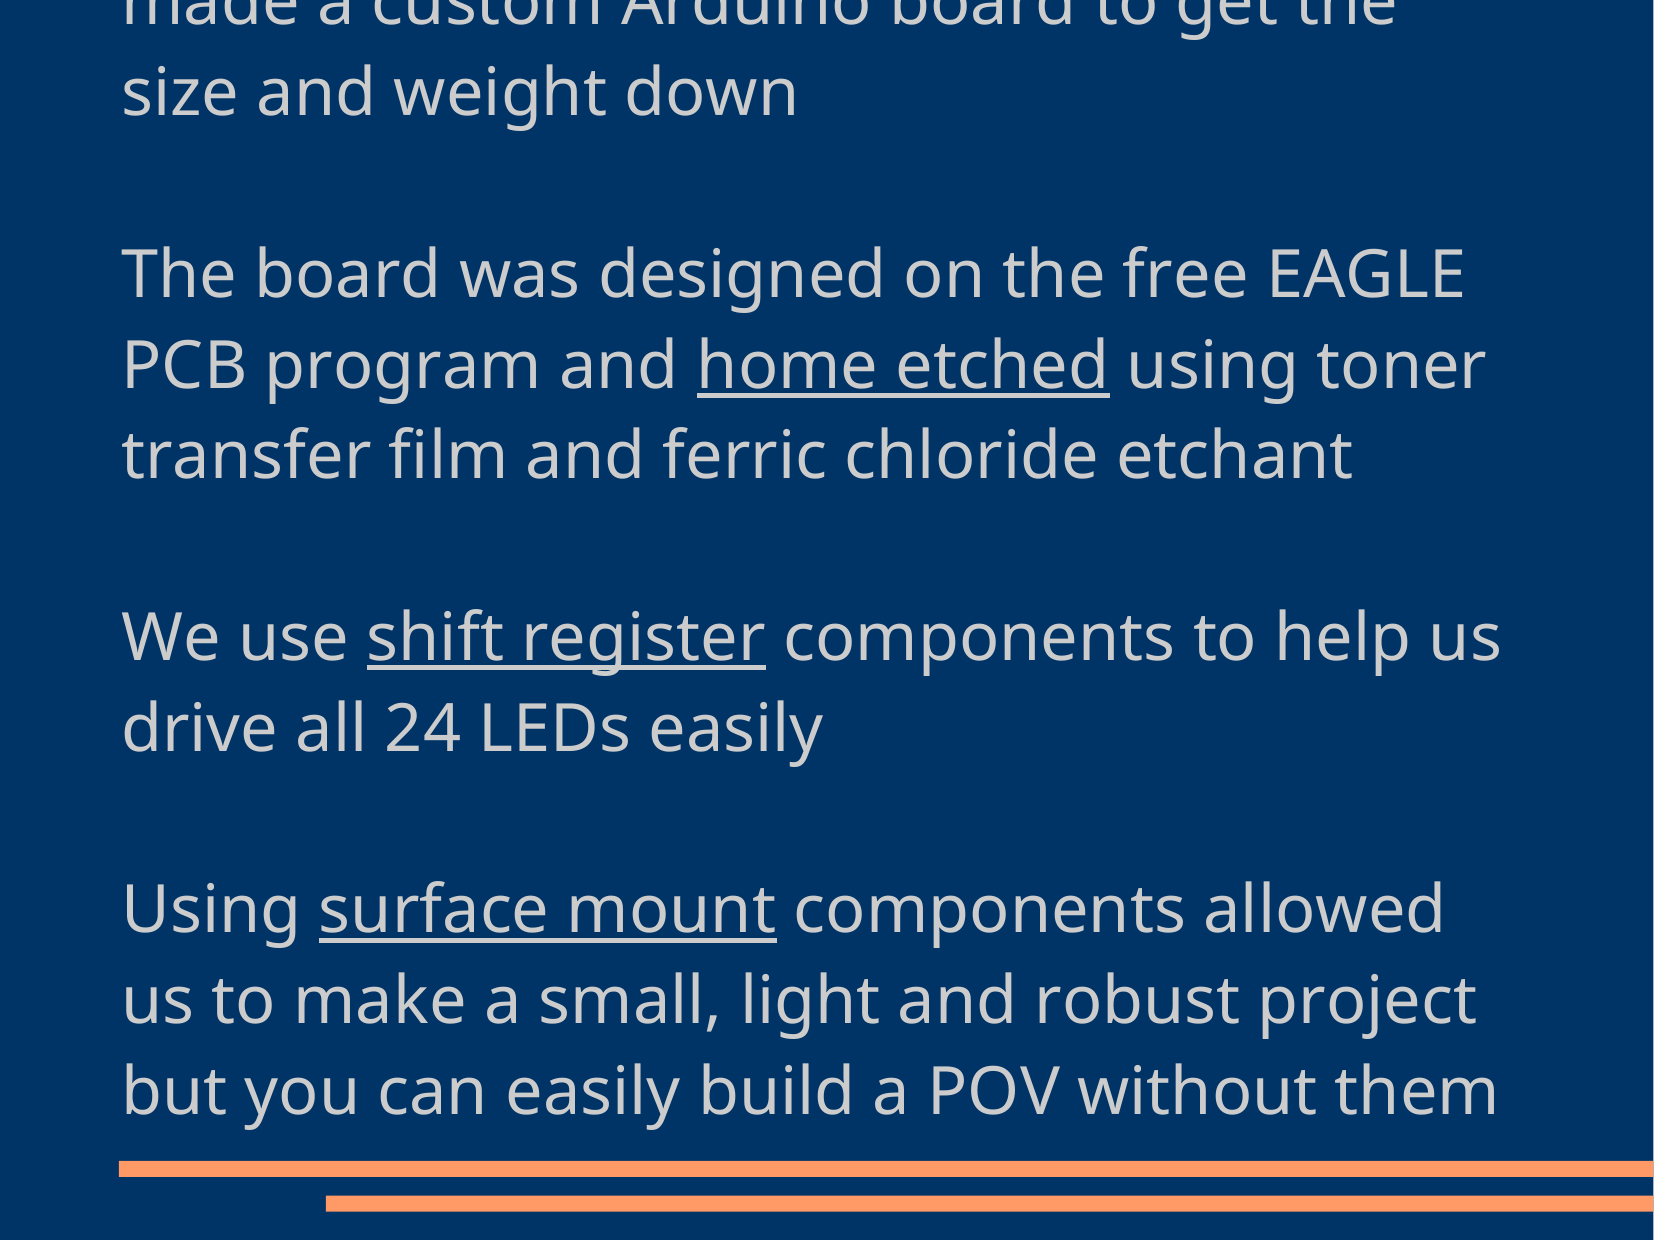

# The globe is an Arduino project, but we made a custom Arduino board to get the size and weight down
The board was designed on the free EAGLE PCB program and home etched using toner transfer film and ferric chloride etchant
We use shift register components to help us drive all 24 LEDs easily
Using surface mount components allowed us to make a small, light and robust project but you can easily build a POV without them